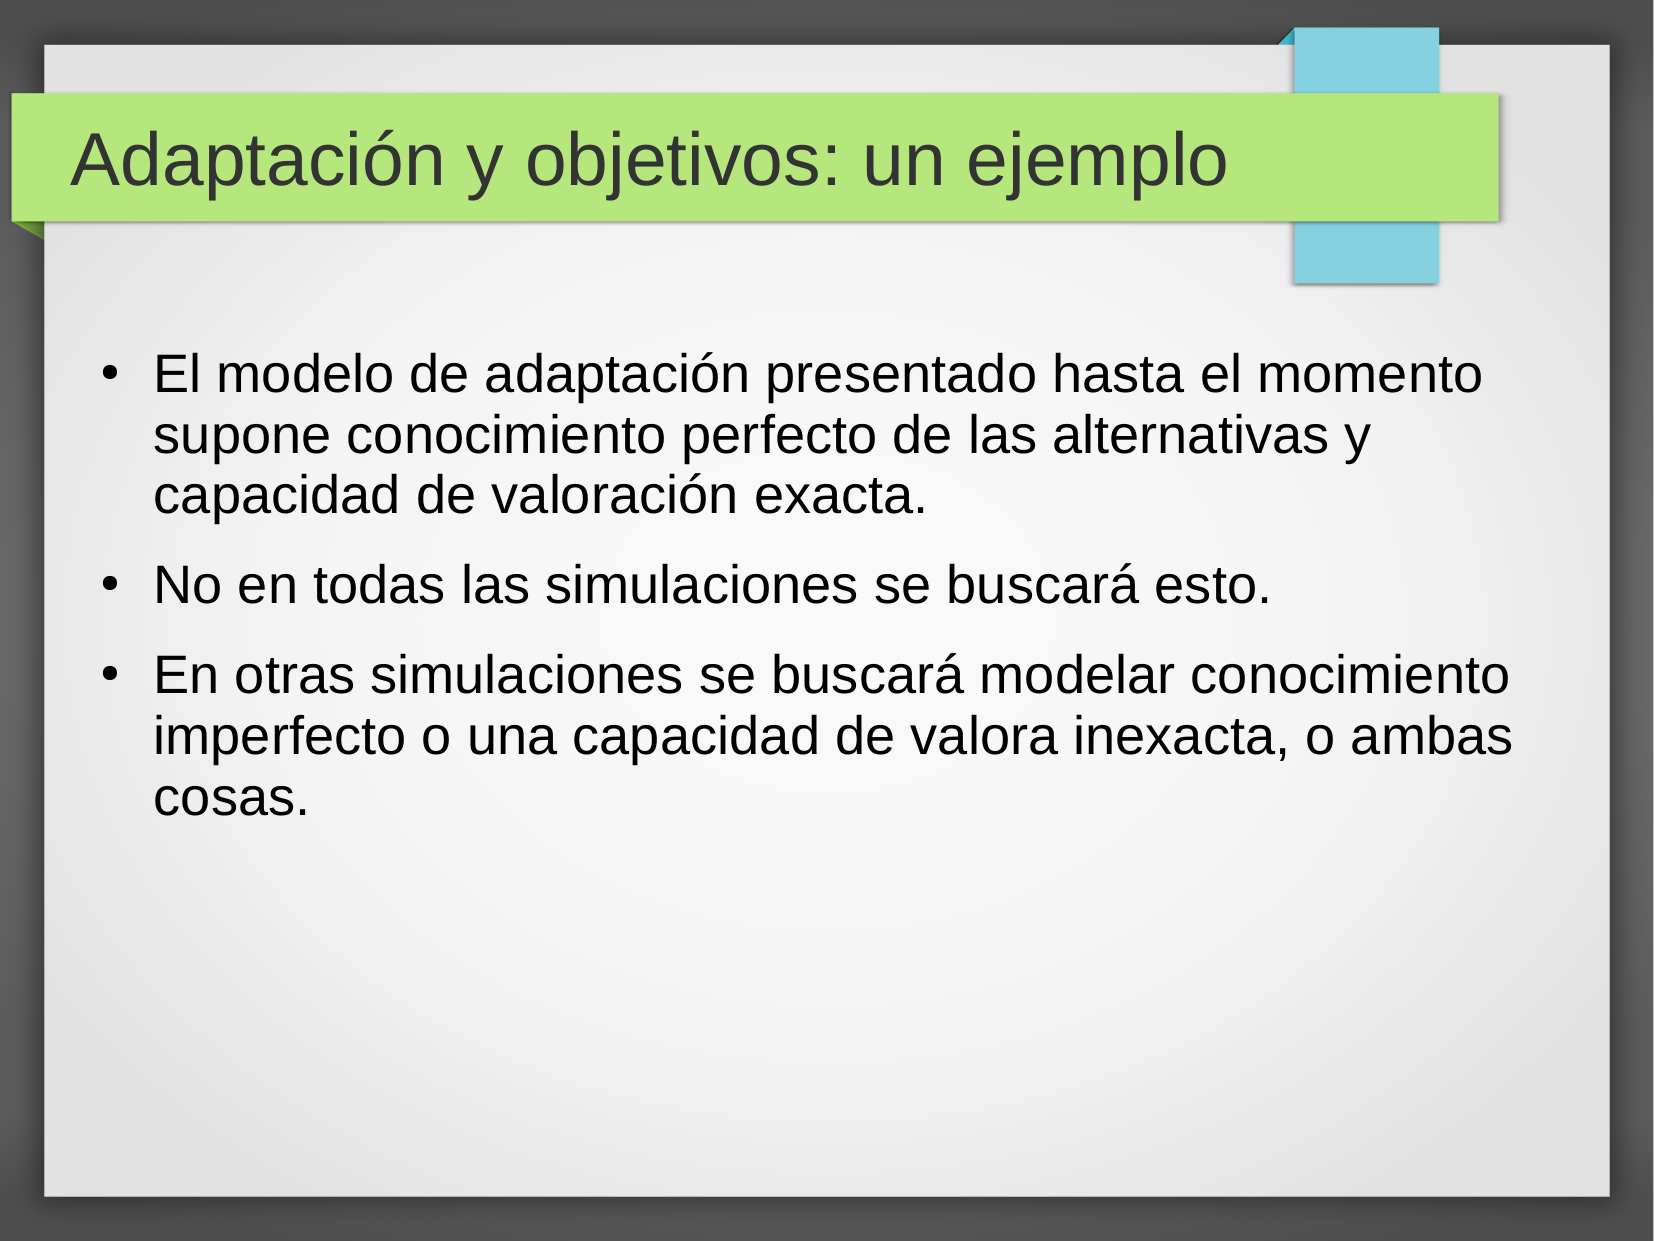

# Adaptación y objetivos: un ejemplo
El modelo de adaptación presentado hasta el momento supone conocimiento perfecto de las alternativas y capacidad de valoración exacta.
No en todas las simulaciones se buscará esto.
En otras simulaciones se buscará modelar conocimiento imperfecto o una capacidad de valora inexacta, o ambas cosas.